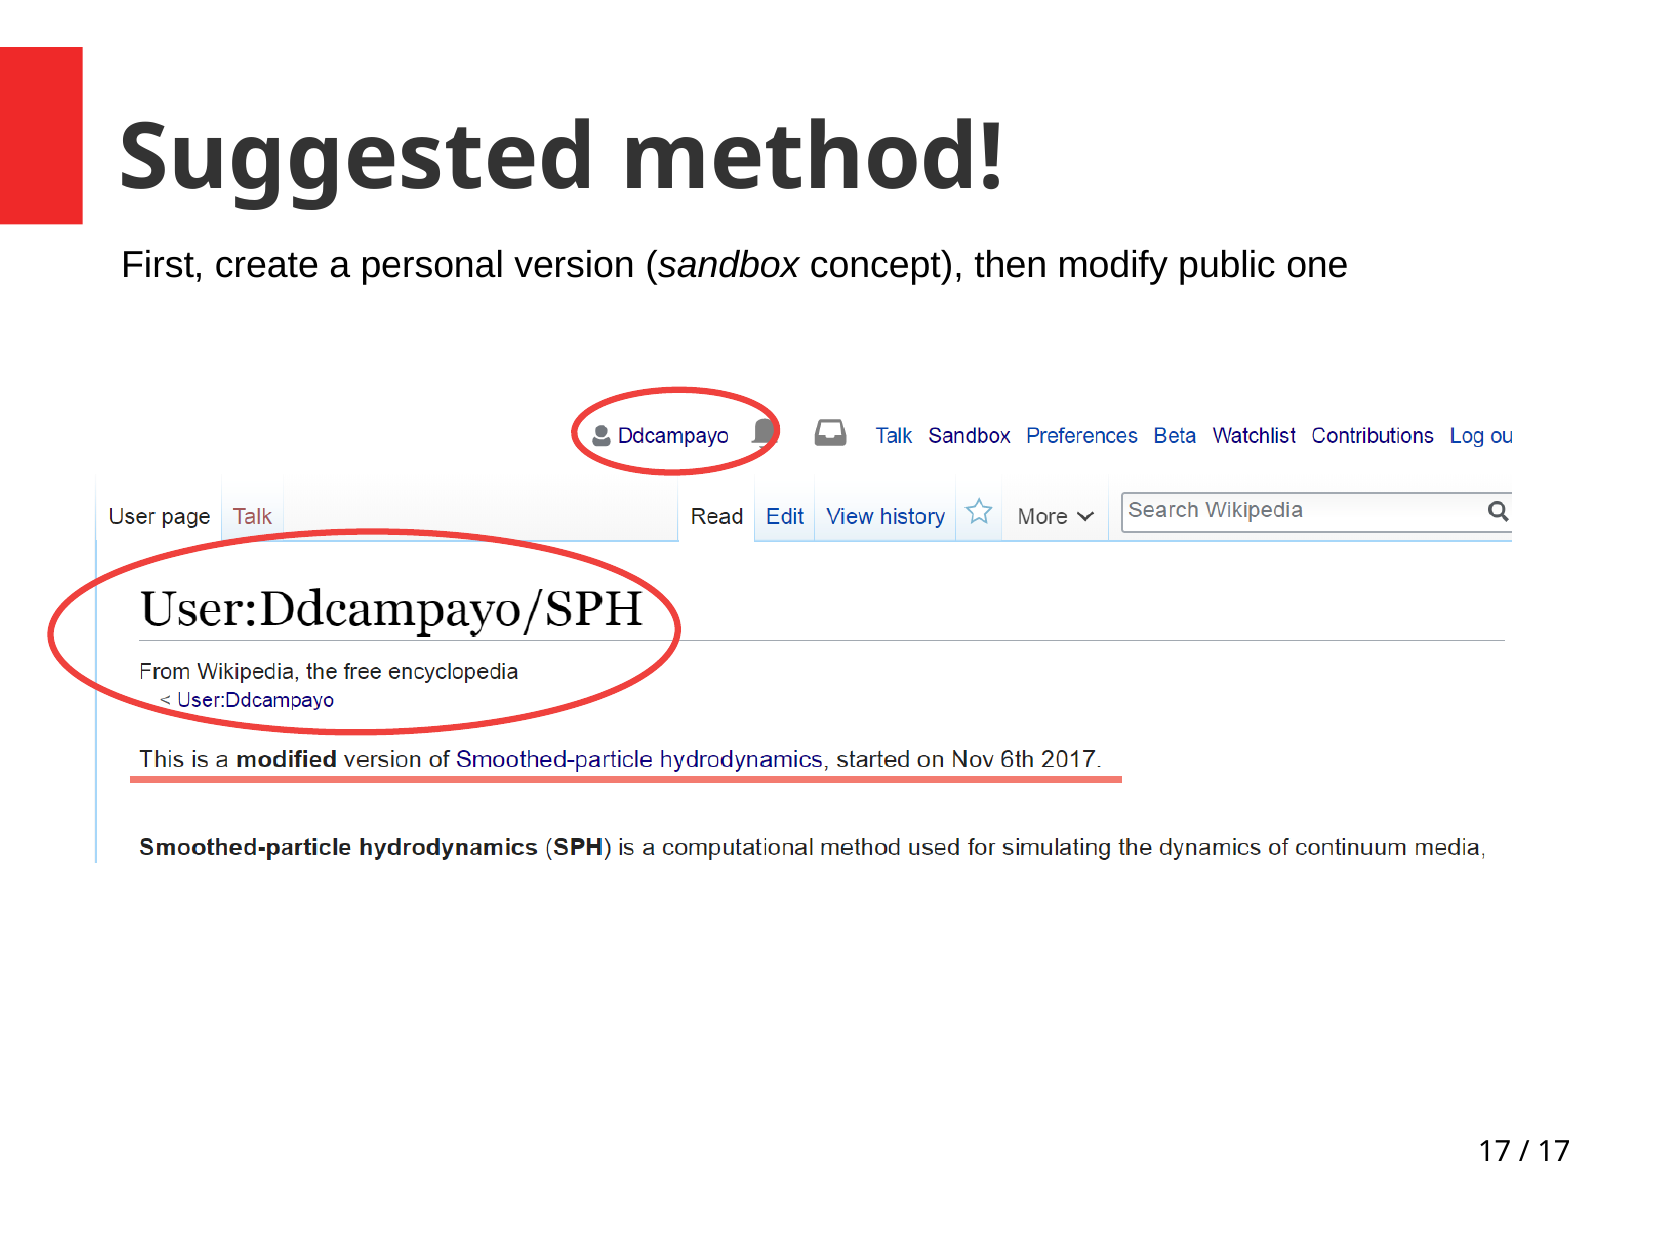

# Suggested method!
First, create a personal version (sandbox concept), then modify public one
17